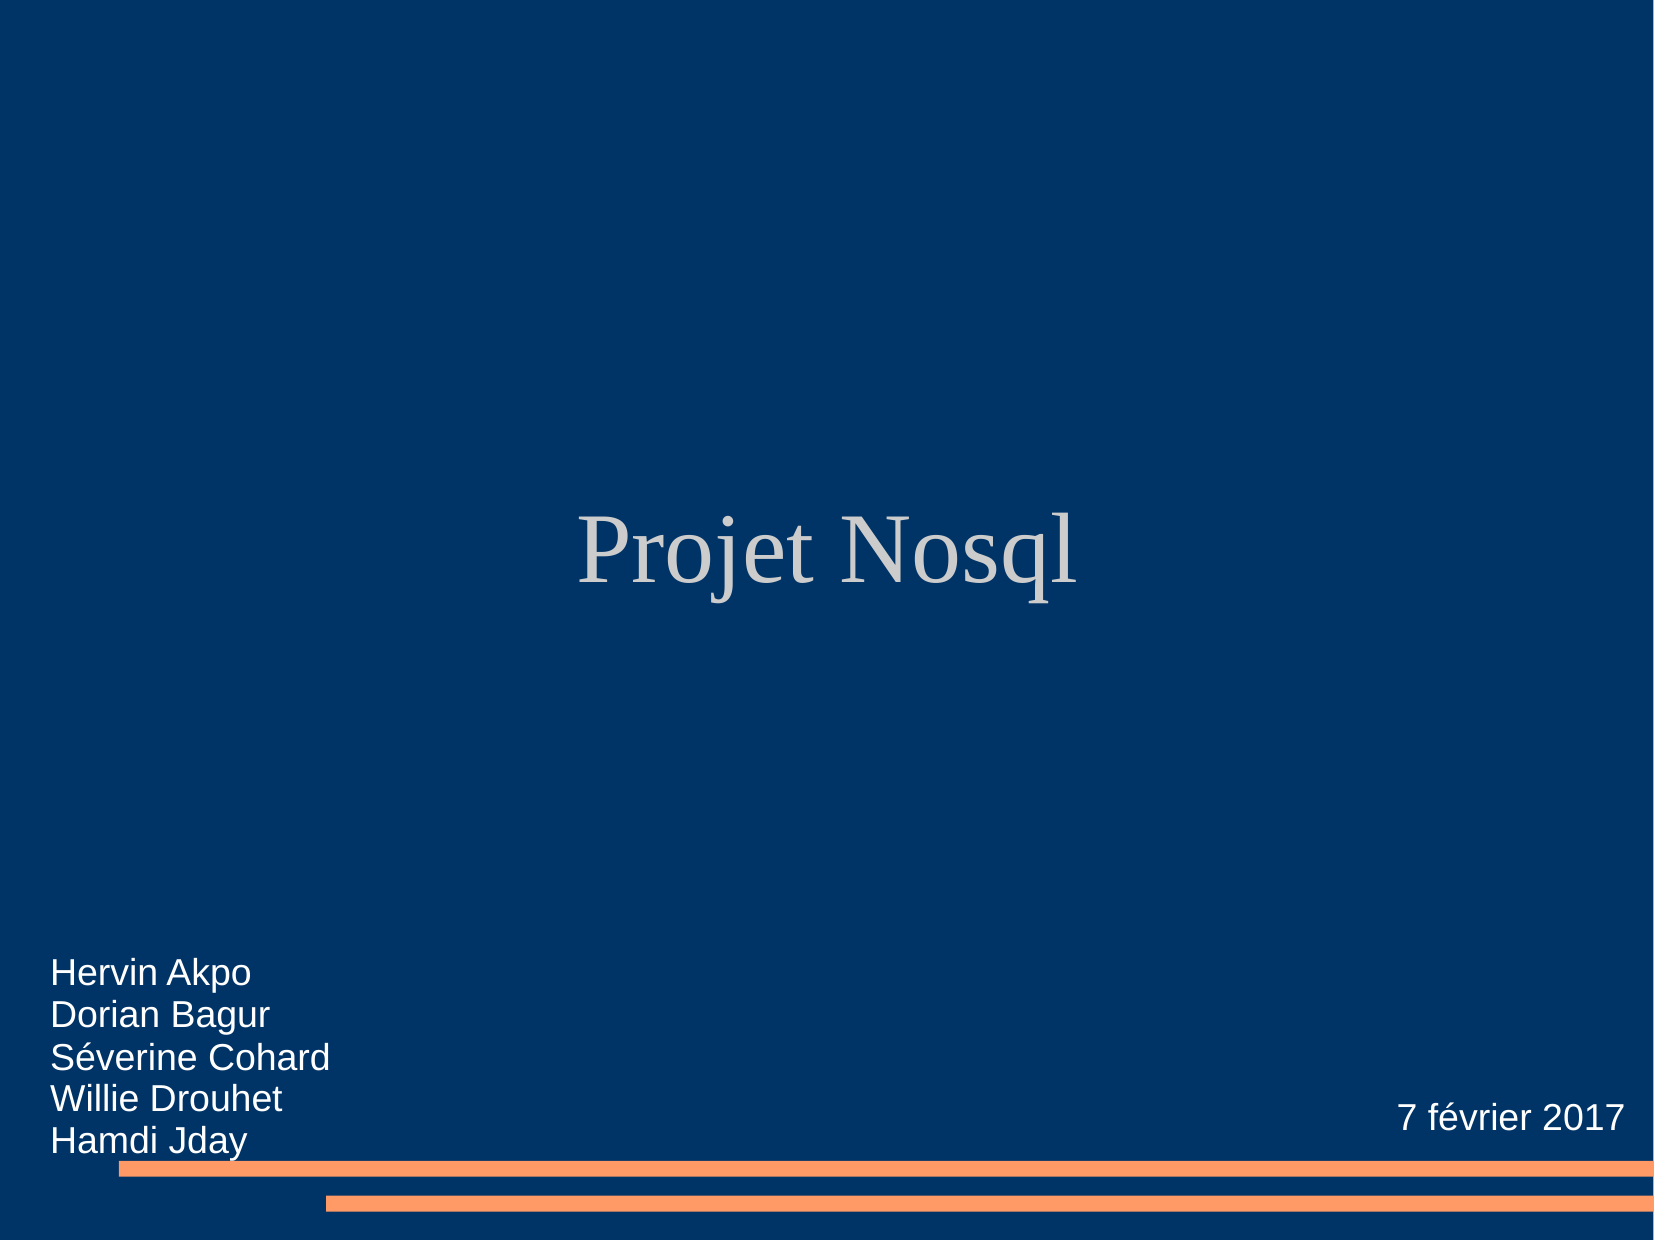

# Projet Nosql
Hervin Akpo
Dorian Bagur
Séverine Cohard
Willie Drouhet
Hamdi Jday
7 février 2017